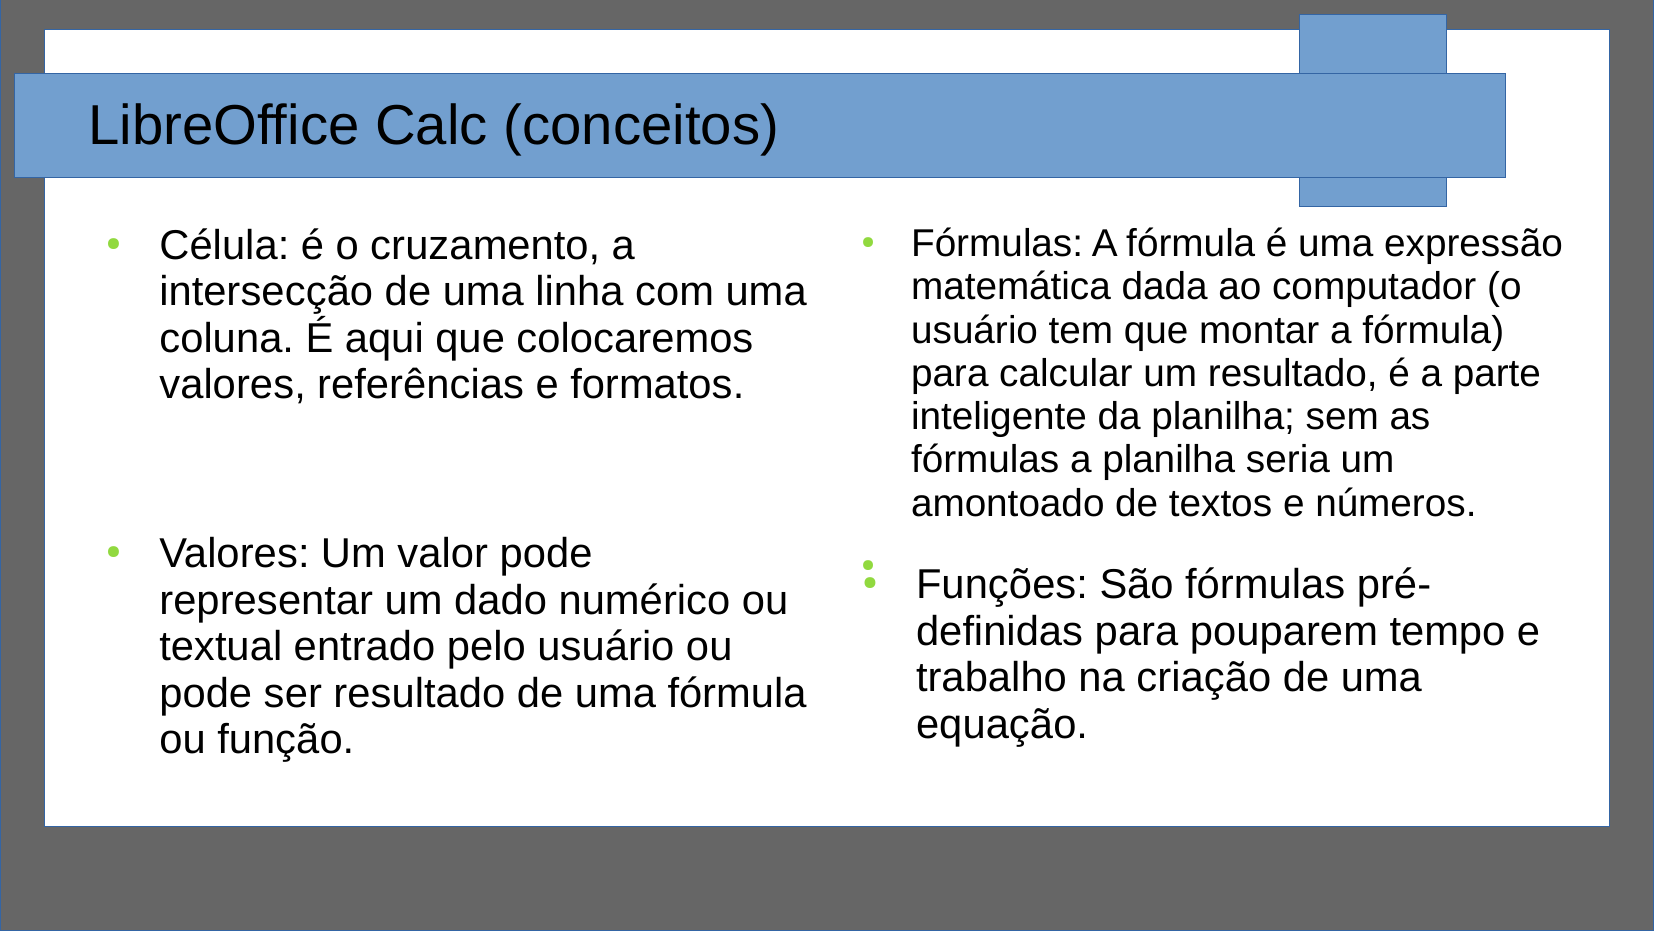

# LibreOffice Calc (conceitos)
Célula: é o cruzamento, a intersecção de uma linha com uma coluna. É aqui que colocaremos valores, referências e formatos.
Fórmulas: A fórmula é uma expressão matemática dada ao computador (o usuário tem que montar a fórmula) para calcular um resultado, é a parte inteligente da planilha; sem as fórmulas a planilha seria um amontoado de textos e números.
Valores: Um valor pode representar um dado numérico ou textual entrado pelo usuário ou pode ser resultado de uma fórmula ou função.
Funções: São fórmulas pré-definidas para pouparem tempo e trabalho na criação de uma equação.